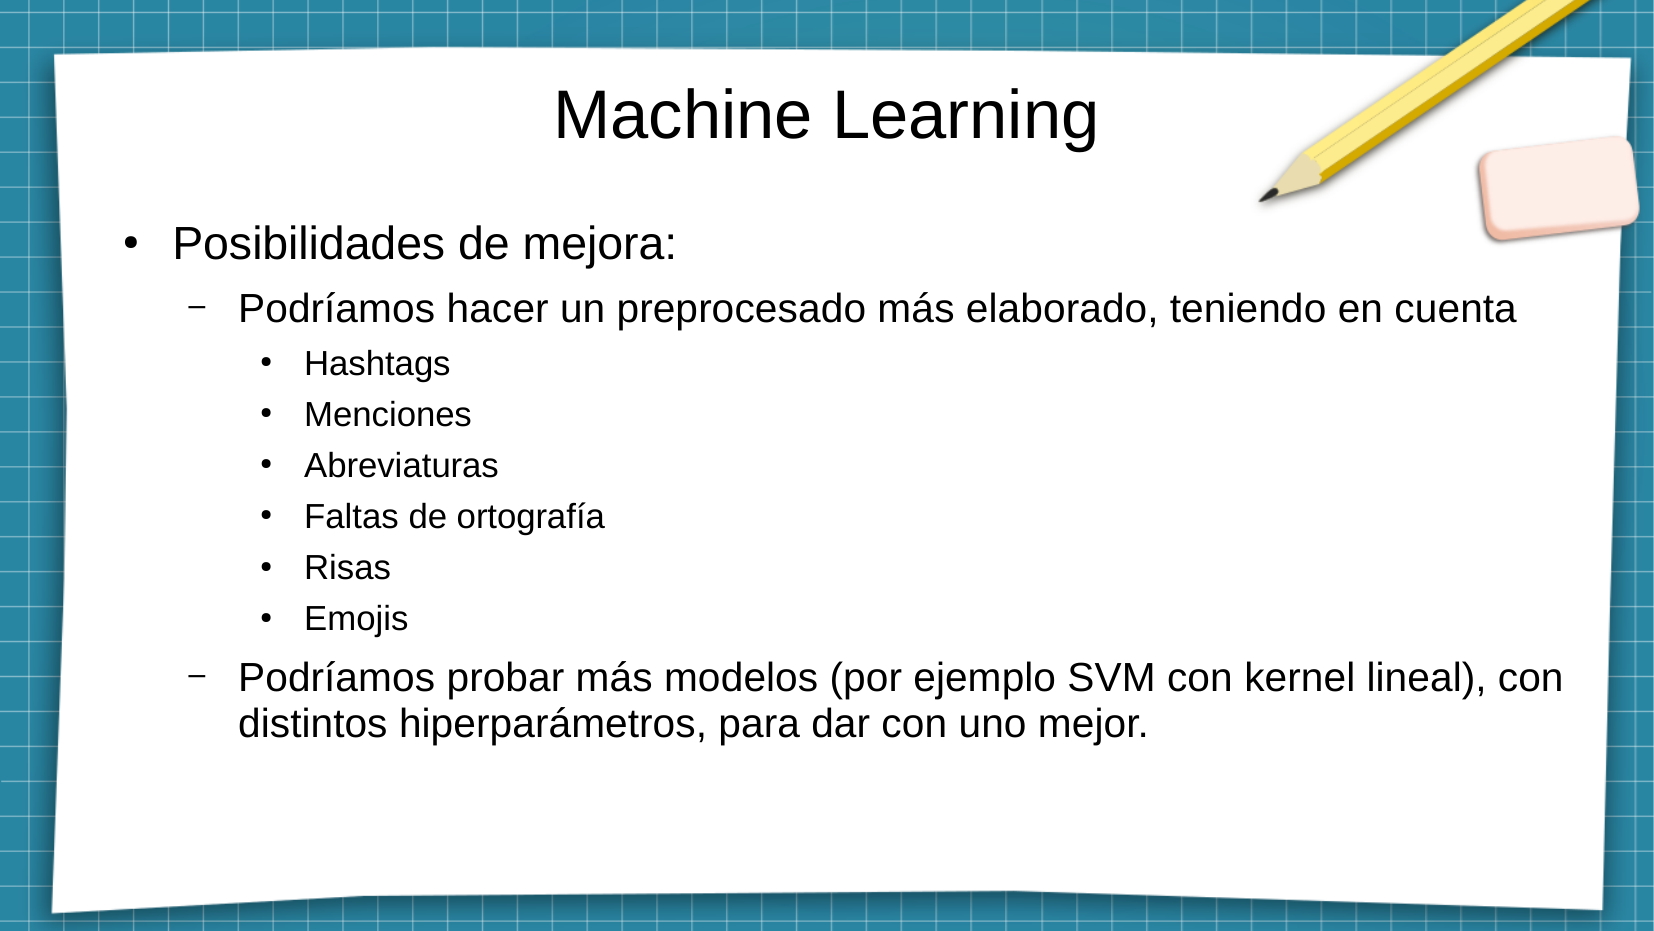

# Machine Learning
Posibilidades de mejora:
Podríamos hacer un preprocesado más elaborado, teniendo en cuenta
Hashtags
Menciones
Abreviaturas
Faltas de ortografía
Risas
Emojis
Podríamos probar más modelos (por ejemplo SVM con kernel lineal), con distintos hiperparámetros, para dar con uno mejor.